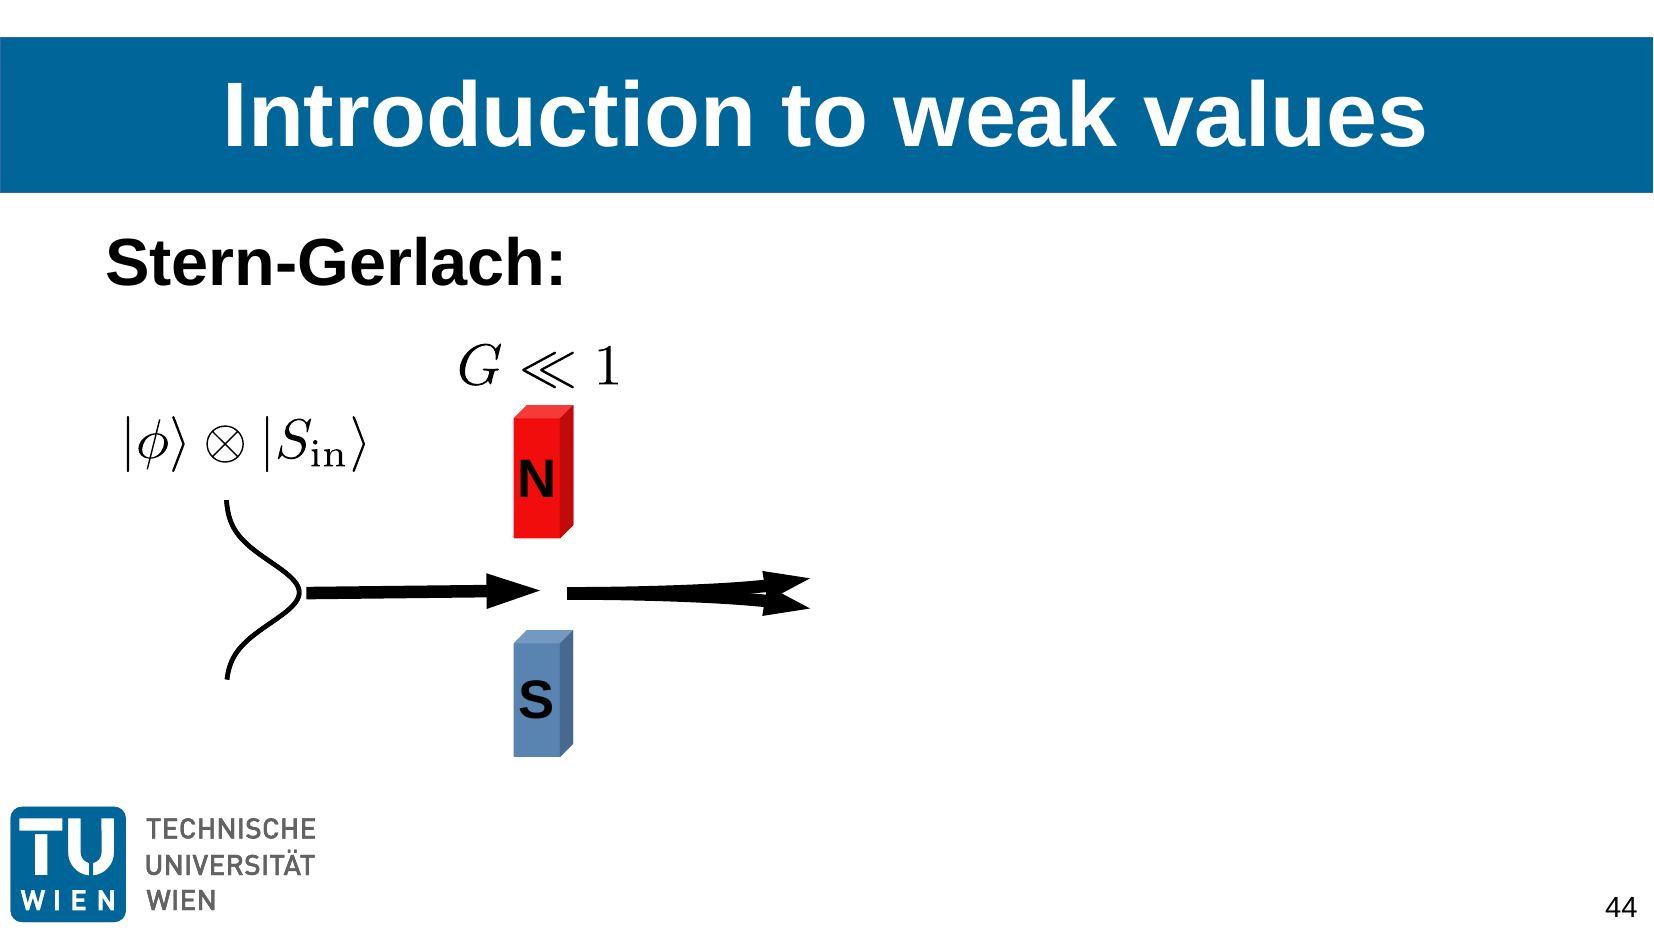

# Introduction to weak values
Stern-Gerlach:
N
S